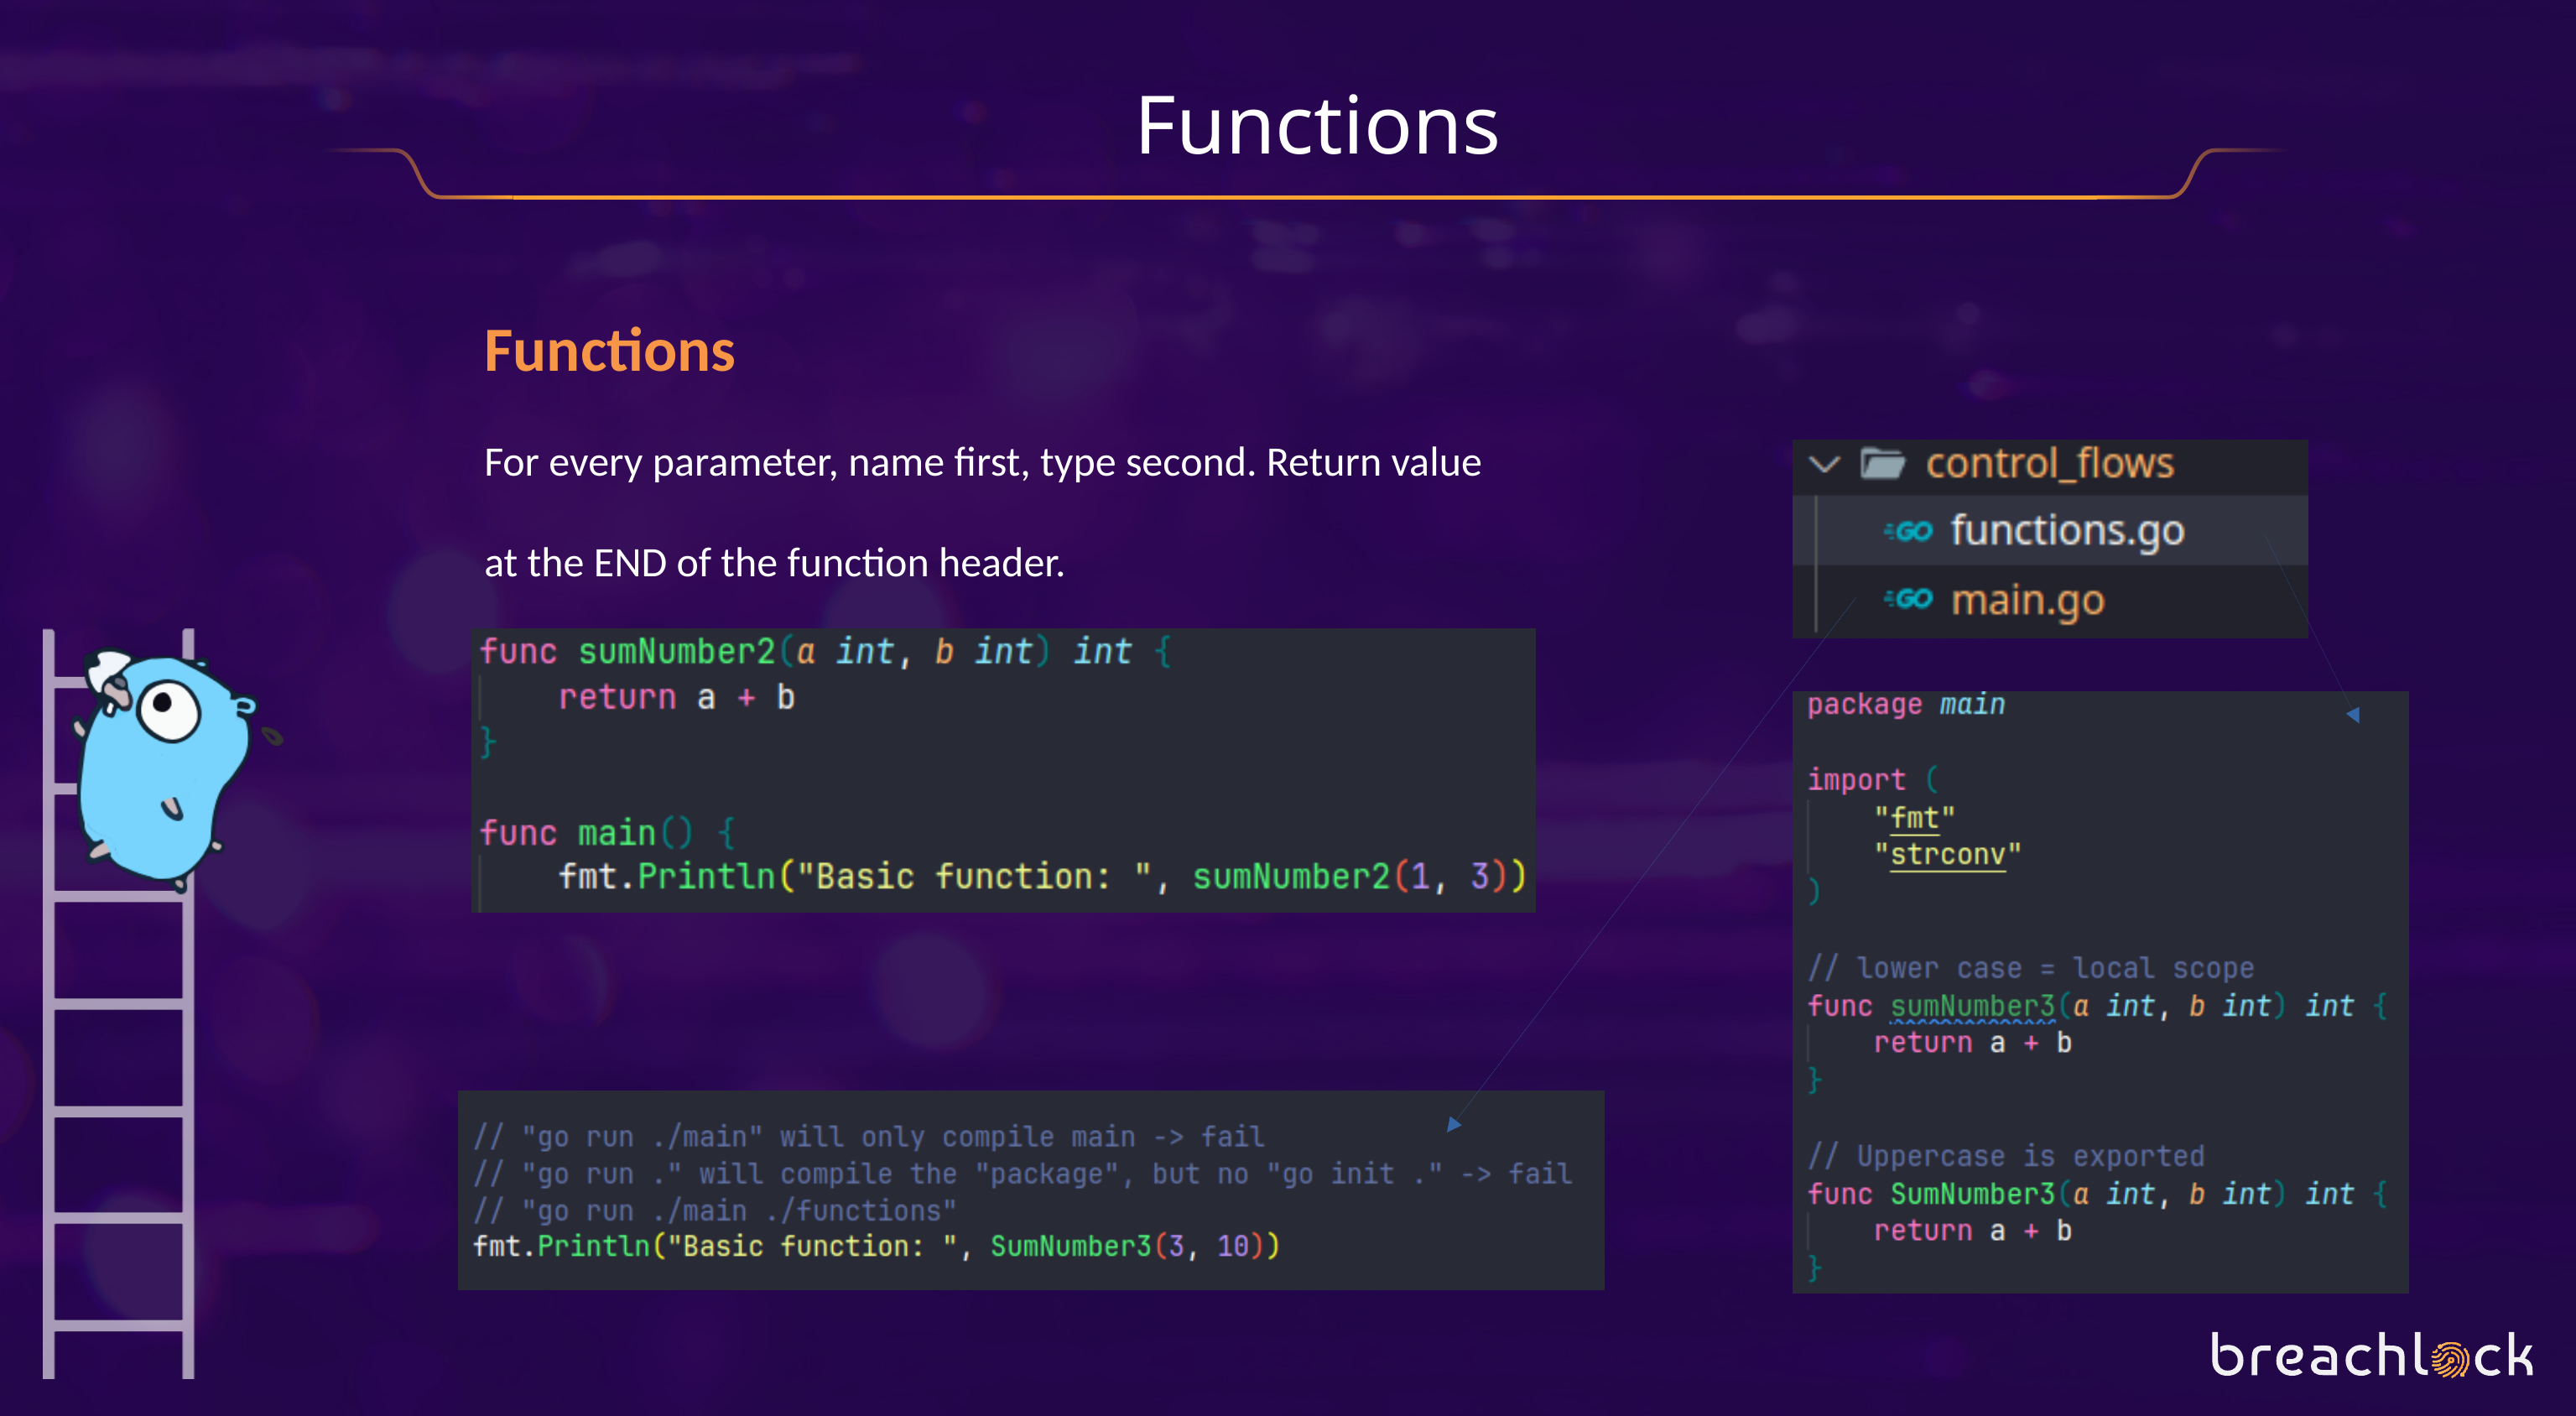

Functions
Functions
For every parameter, name first, type second. Return value
at the END of the function header.